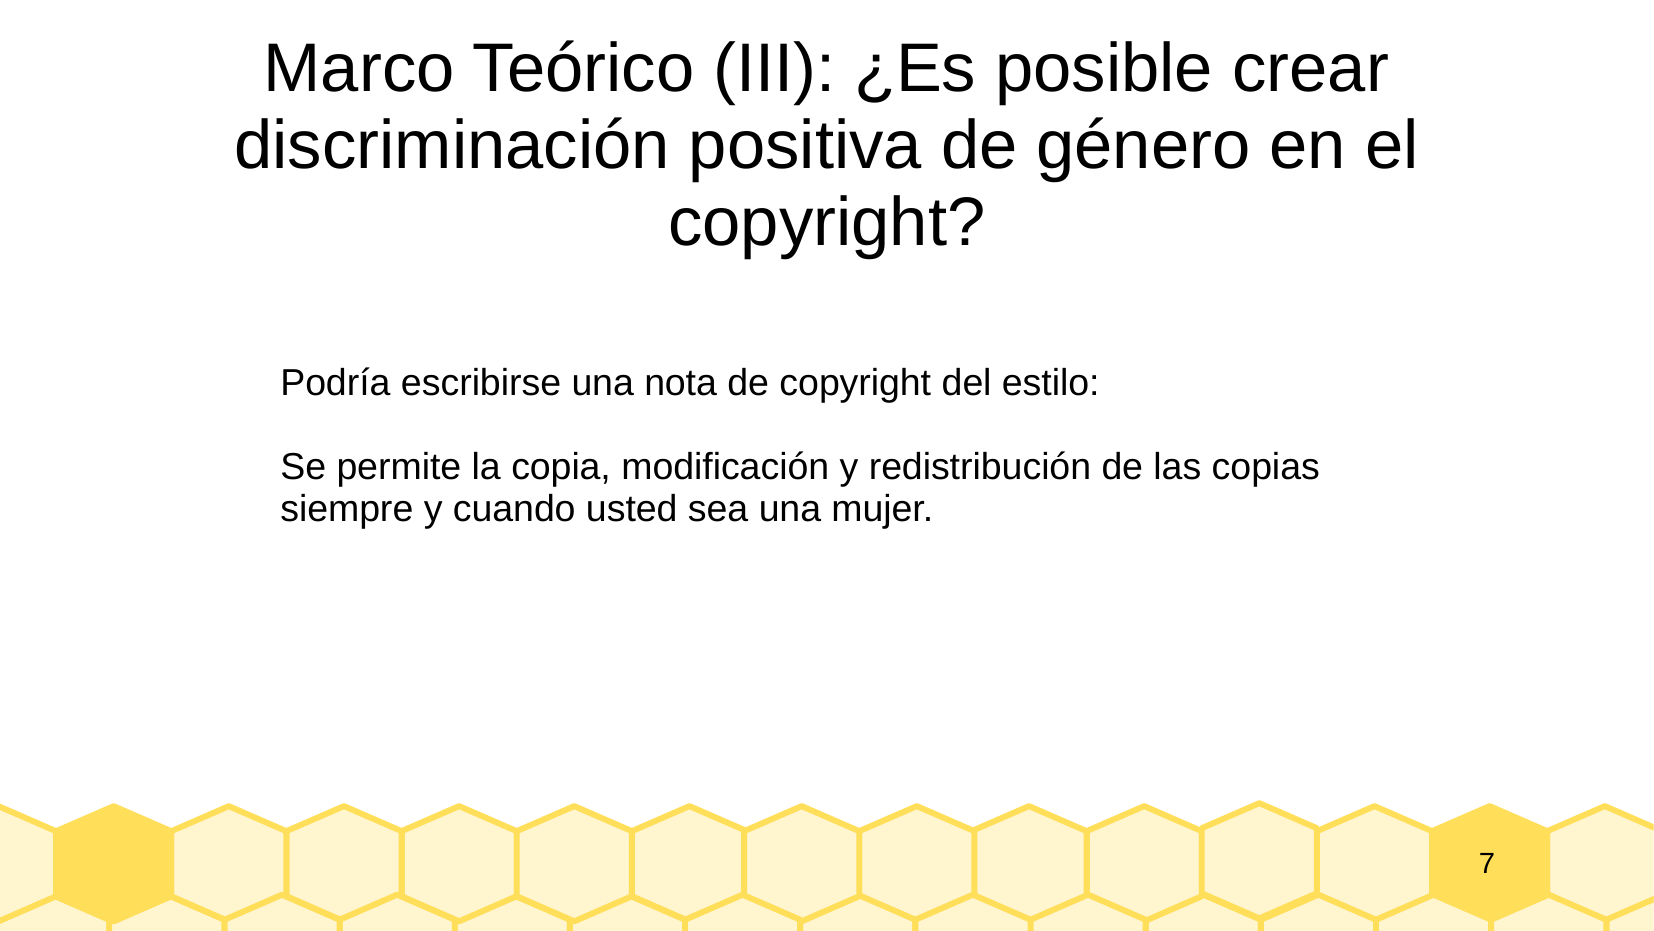

# Marco Teórico (III): ¿Es posible crear discriminación positiva de género en el copyright?
Podría escribirse una nota de copyright del estilo:
Se permite la copia, modificación y redistribución de las copias
siempre y cuando usted sea una mujer.